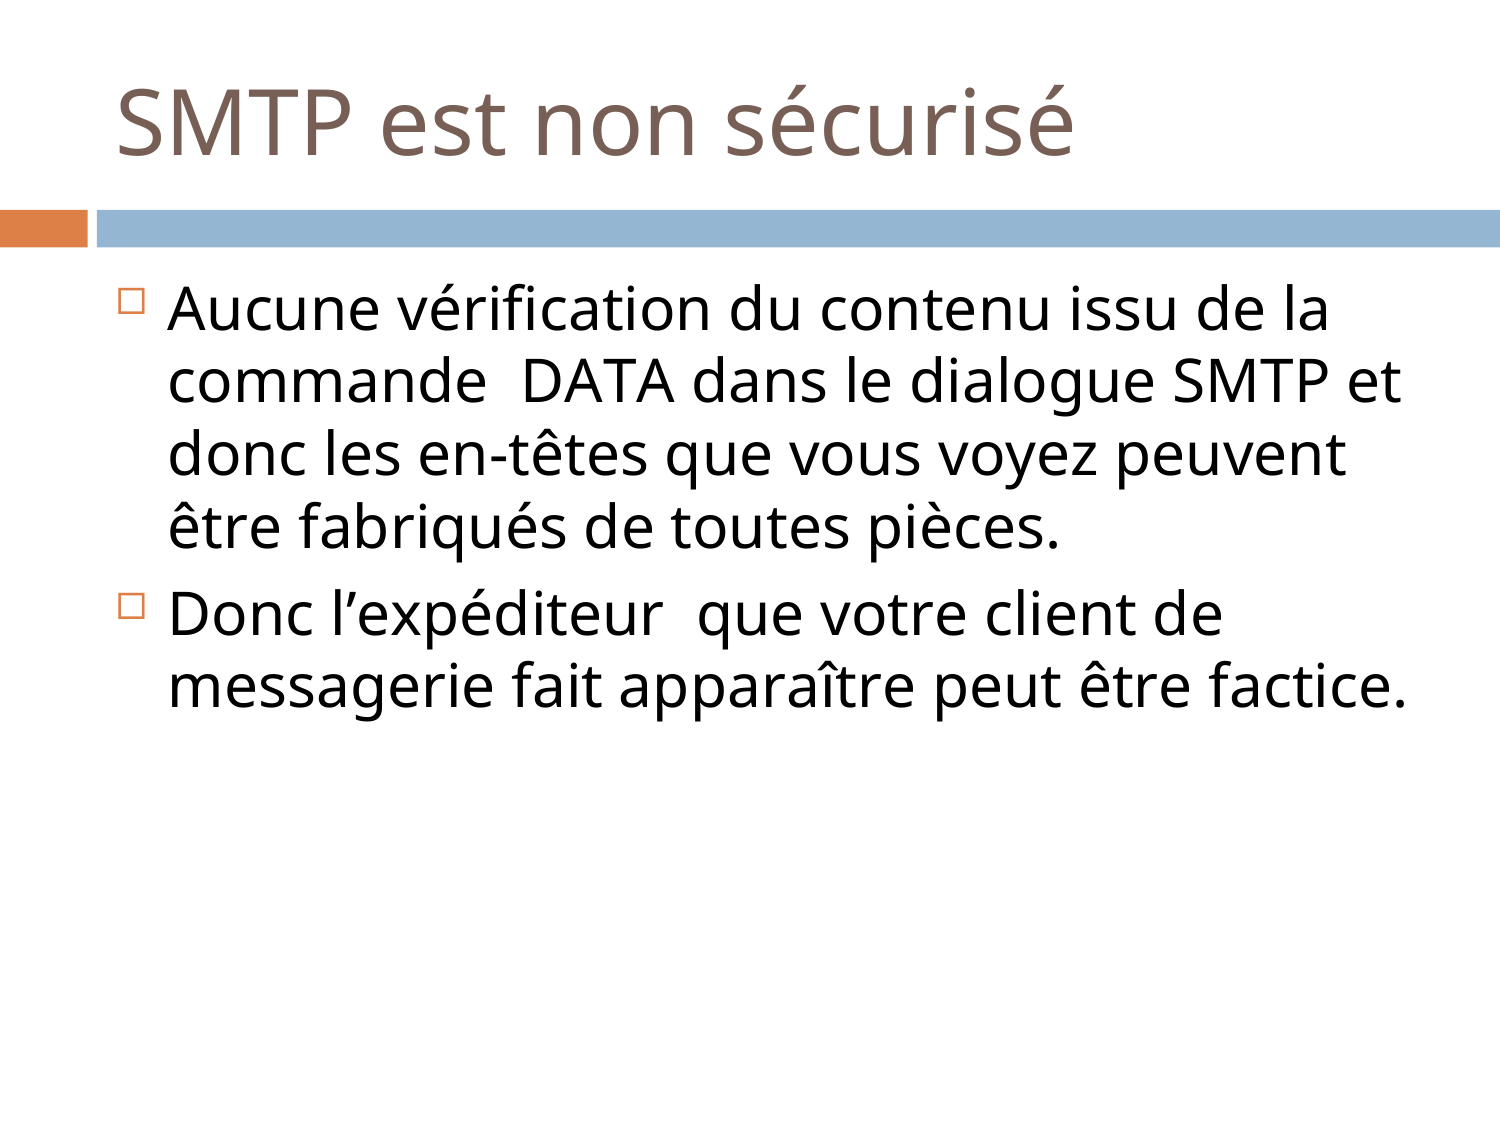

# SMTP est non sécurisé
Aucune vérification du contenu issu de la commande DATA dans le dialogue SMTP et donc les en-têtes que vous voyez peuvent être fabriqués de toutes pièces.
Donc l’expéditeur que votre client de messagerie fait apparaître peut être factice.